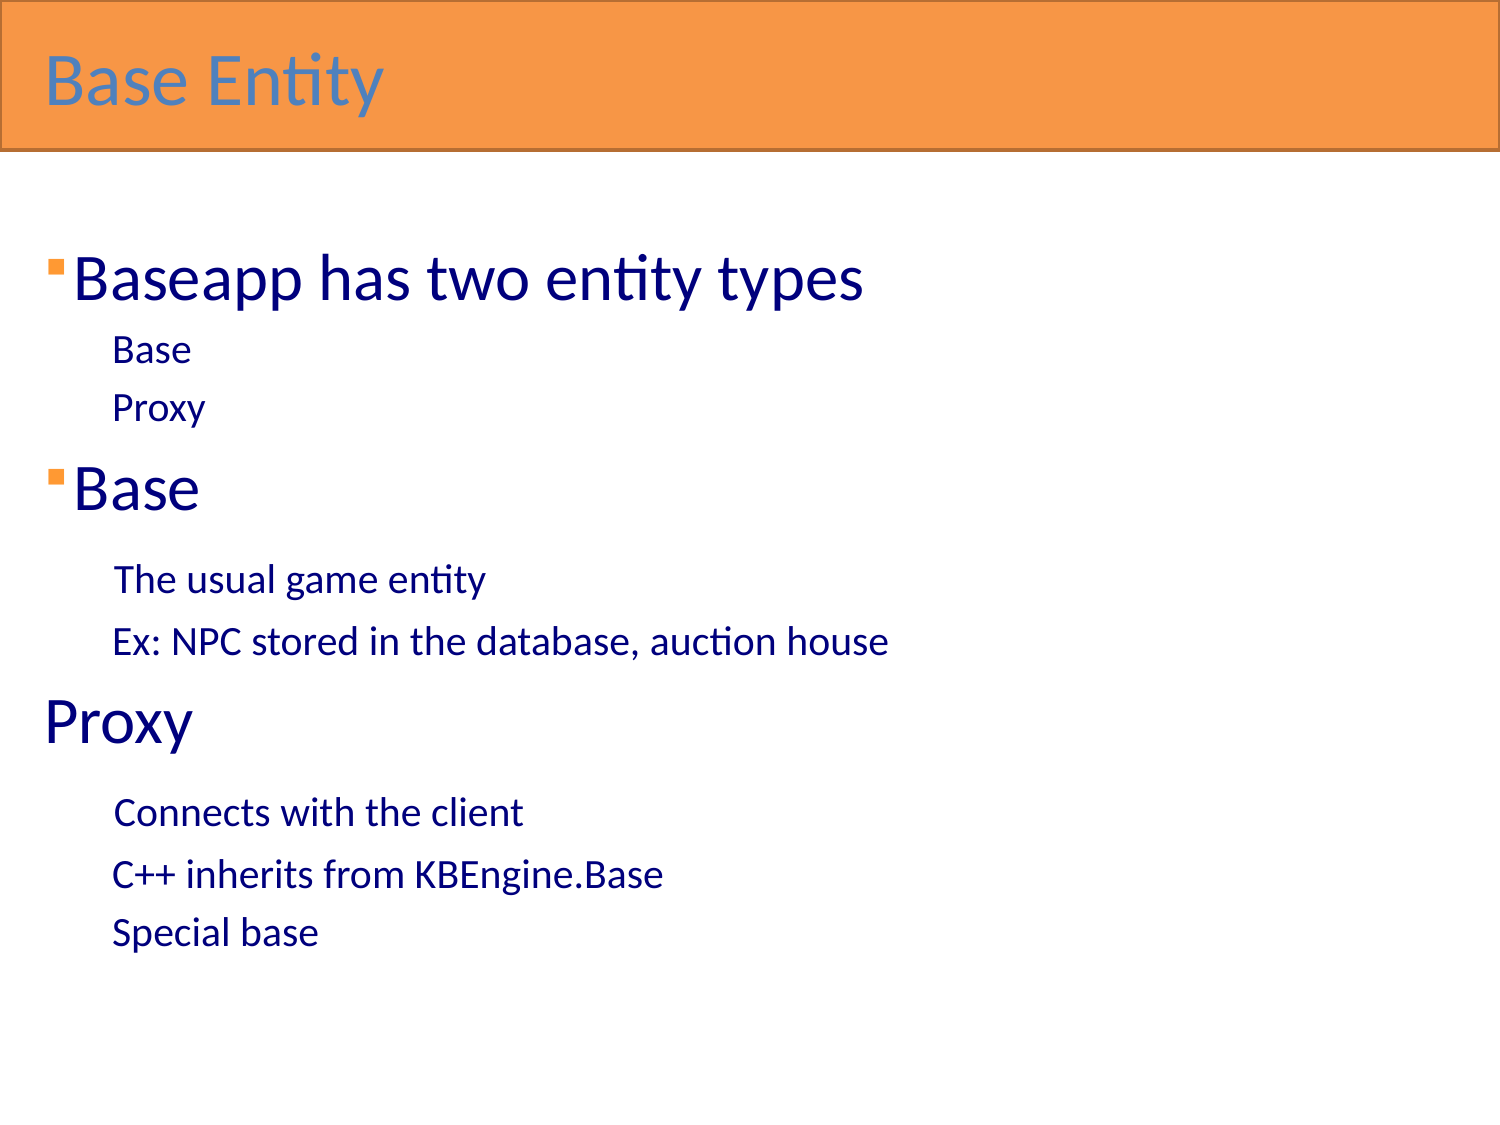

# Base Entity
Baseapp has two entity types
 Base
 Proxy
Base
 The usual game entity
 Ex: NPC stored in the database, auction house
Proxy
 Connects with the client
 C++ inherits from KBEngine.Base
 Special base